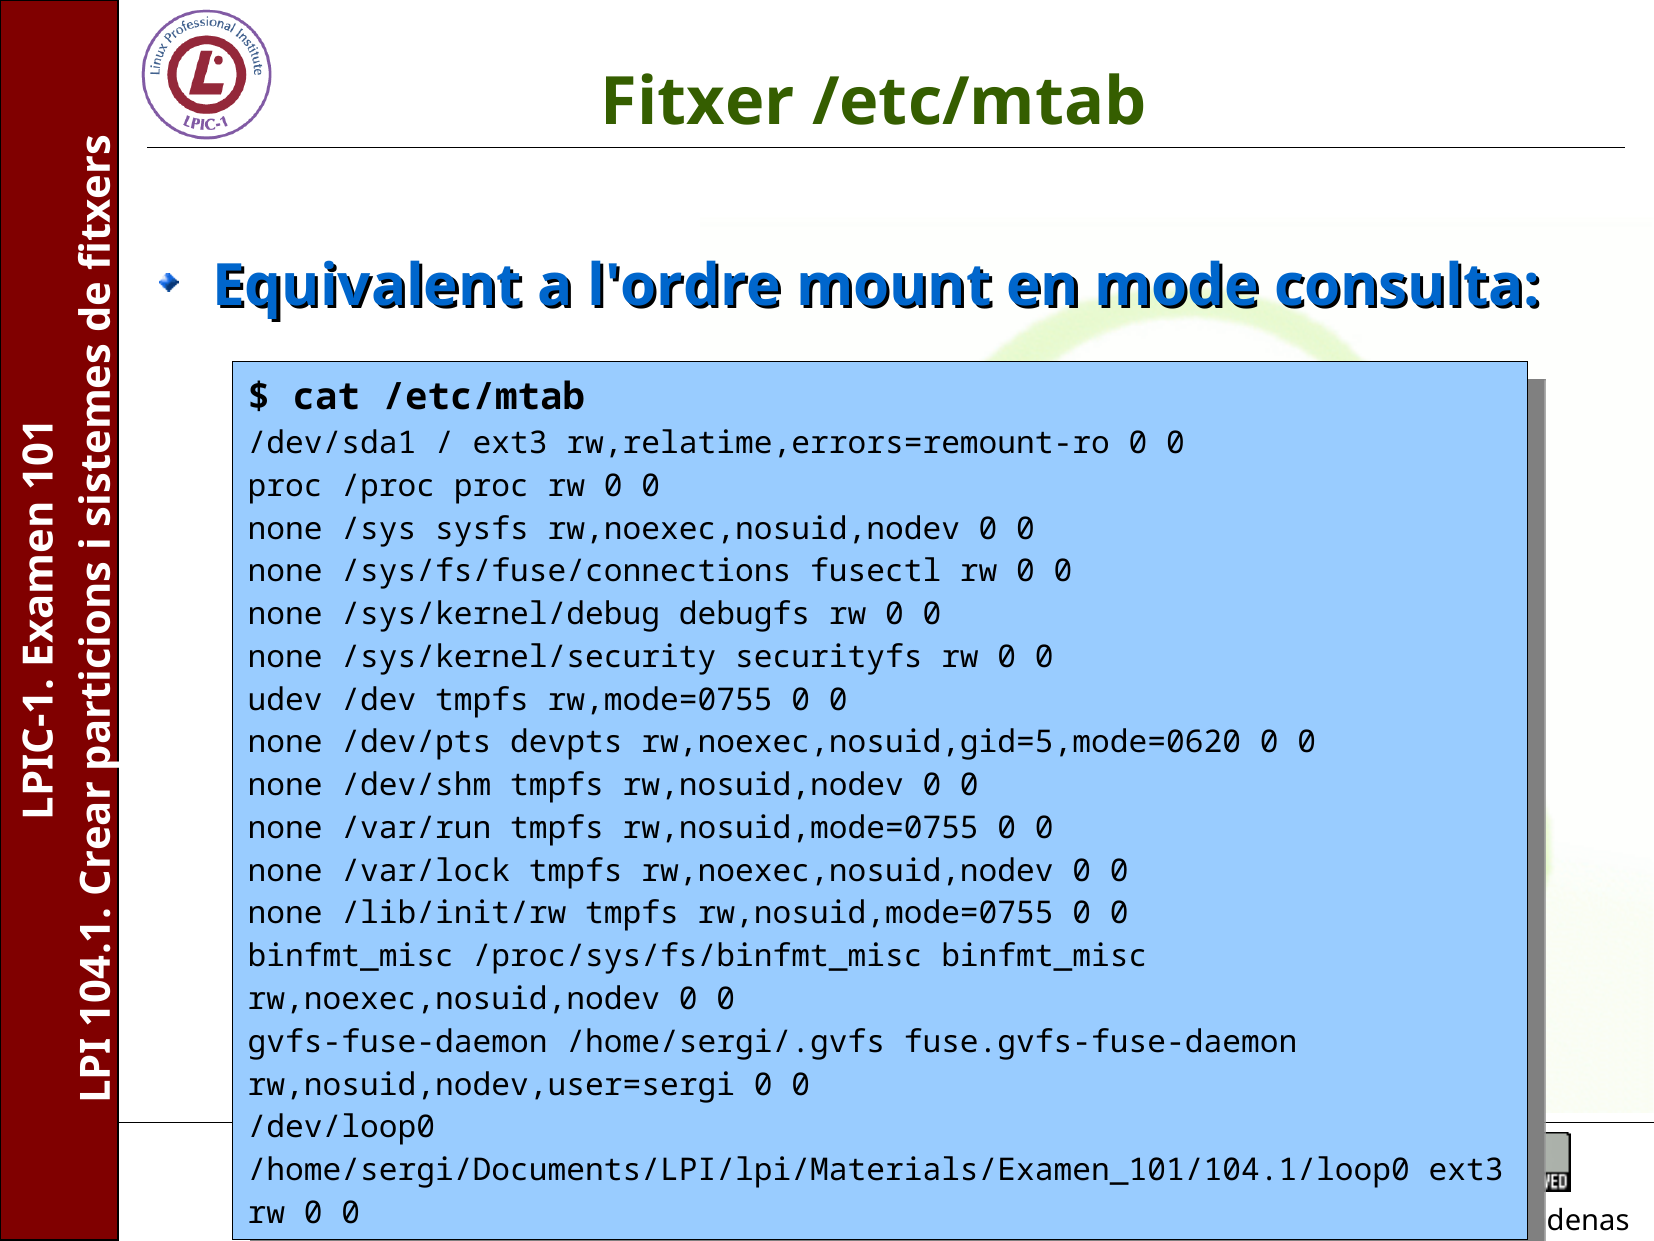

# Fitxer /etc/mtab
Equivalent a l'ordre mount en mode consulta:
$ cat /etc/mtab
/dev/sda1 / ext3 rw,relatime,errors=remount-ro 0 0
proc /proc proc rw 0 0
none /sys sysfs rw,noexec,nosuid,nodev 0 0
none /sys/fs/fuse/connections fusectl rw 0 0
none /sys/kernel/debug debugfs rw 0 0
none /sys/kernel/security securityfs rw 0 0
udev /dev tmpfs rw,mode=0755 0 0
none /dev/pts devpts rw,noexec,nosuid,gid=5,mode=0620 0 0
none /dev/shm tmpfs rw,nosuid,nodev 0 0
none /var/run tmpfs rw,nosuid,mode=0755 0 0
none /var/lock tmpfs rw,noexec,nosuid,nodev 0 0
none /lib/init/rw tmpfs rw,nosuid,mode=0755 0 0
binfmt_misc /proc/sys/fs/binfmt_misc binfmt_misc rw,noexec,nosuid,nodev 0 0
gvfs-fuse-daemon /home/sergi/.gvfs fuse.gvfs-fuse-daemon rw,nosuid,nodev,user=sergi 0 0
/dev/loop0 /home/sergi/Documents/LPI/lpi/Materials/Examen_101/104.1/loop0 ext3 rw 0 0